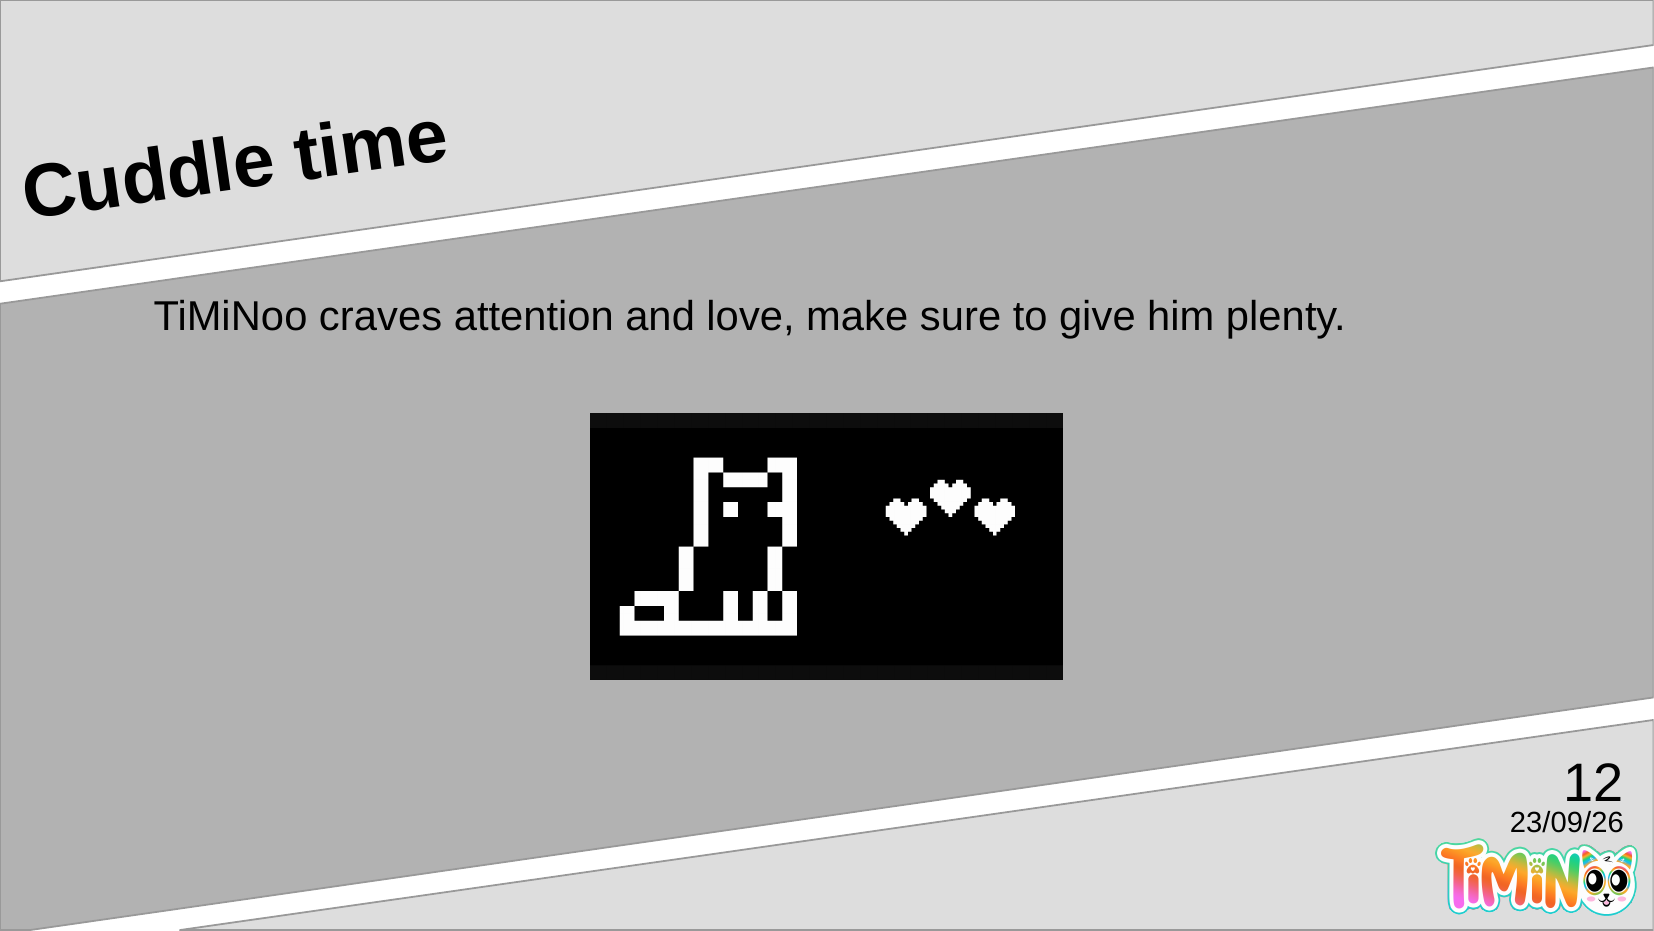

# Cuddle time
TiMiNoo craves attention and love, make sure to give him plenty.
12